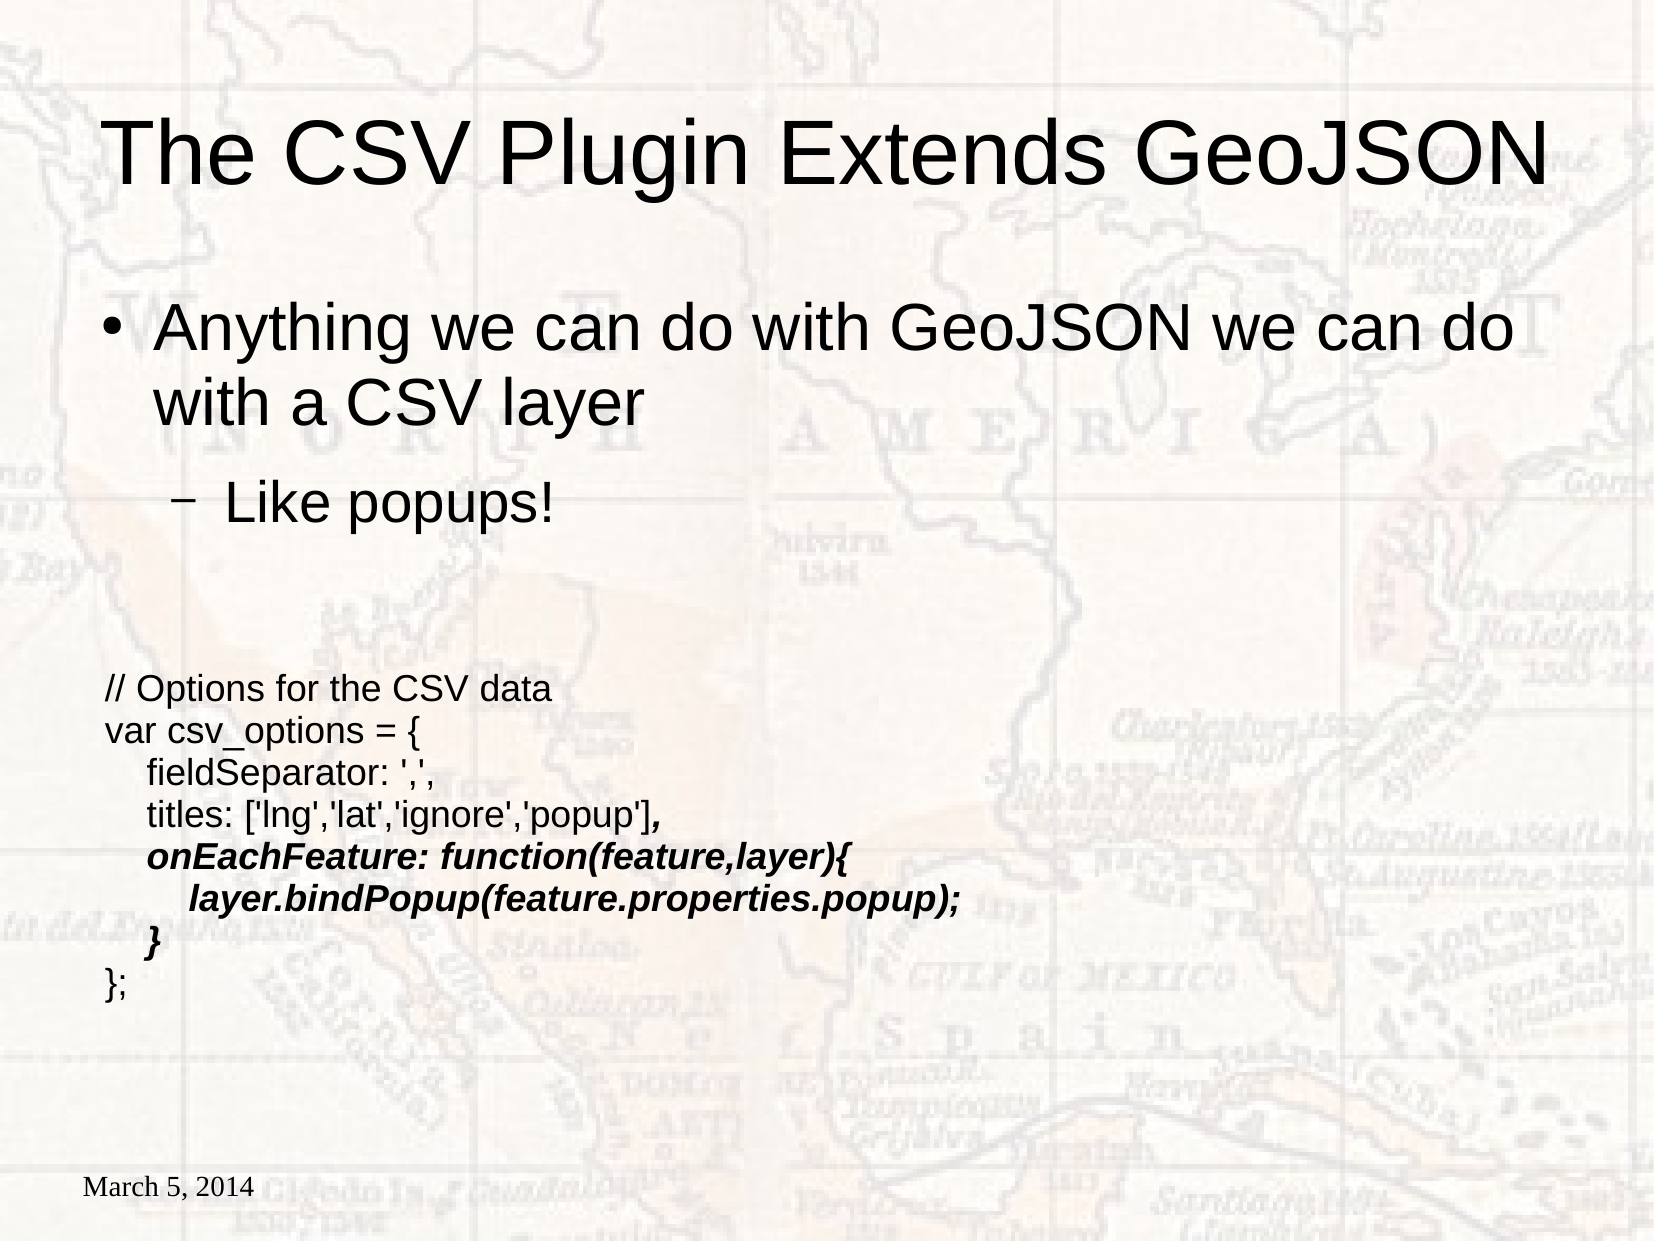

# The CSV Plugin Extends GeoJSON
Anything we can do with GeoJSON we can do with a CSV layer
Like popups!
// Options for the CSV data
var csv_options = {
 fieldSeparator: ',',
 titles: ['lng','lat','ignore','popup'],
 onEachFeature: function(feature,layer){
 layer.bindPopup(feature.properties.popup);
 }
};